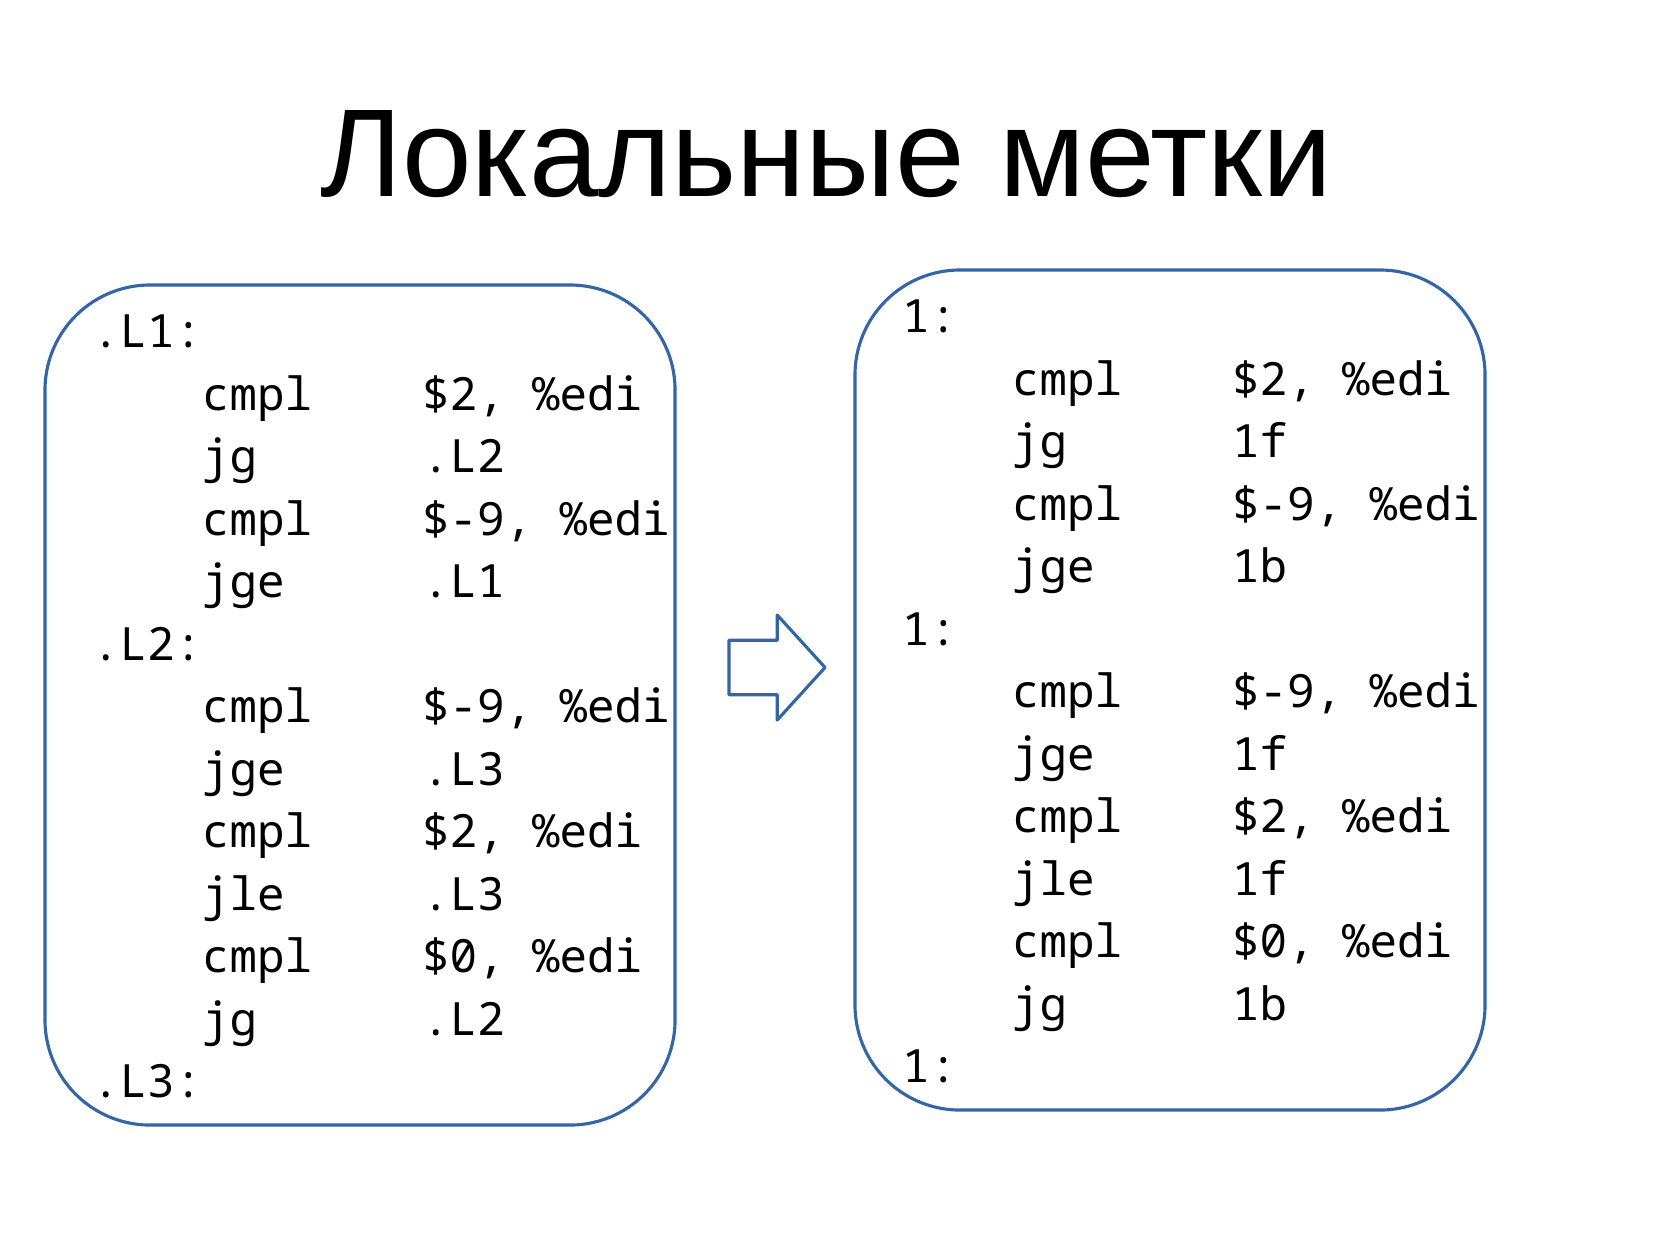

# Локальные метки
1:
 cmpl $2, %edi
 jg 1f
 cmpl $-9, %edi
 jge 1b
1:
 cmpl $-9, %edi
 jge 1f
 cmpl $2, %edi
 jle 1f
 cmpl $0, %edi
 jg 1b
1:
.L1:
 cmpl $2, %edi
 jg .L2
 cmpl $-9, %edi
 jge .L1
.L2:
 cmpl $-9, %edi
 jge .L3
 cmpl $2, %edi
 jle .L3
 cmpl $0, %edi
 jg .L2
.L3: